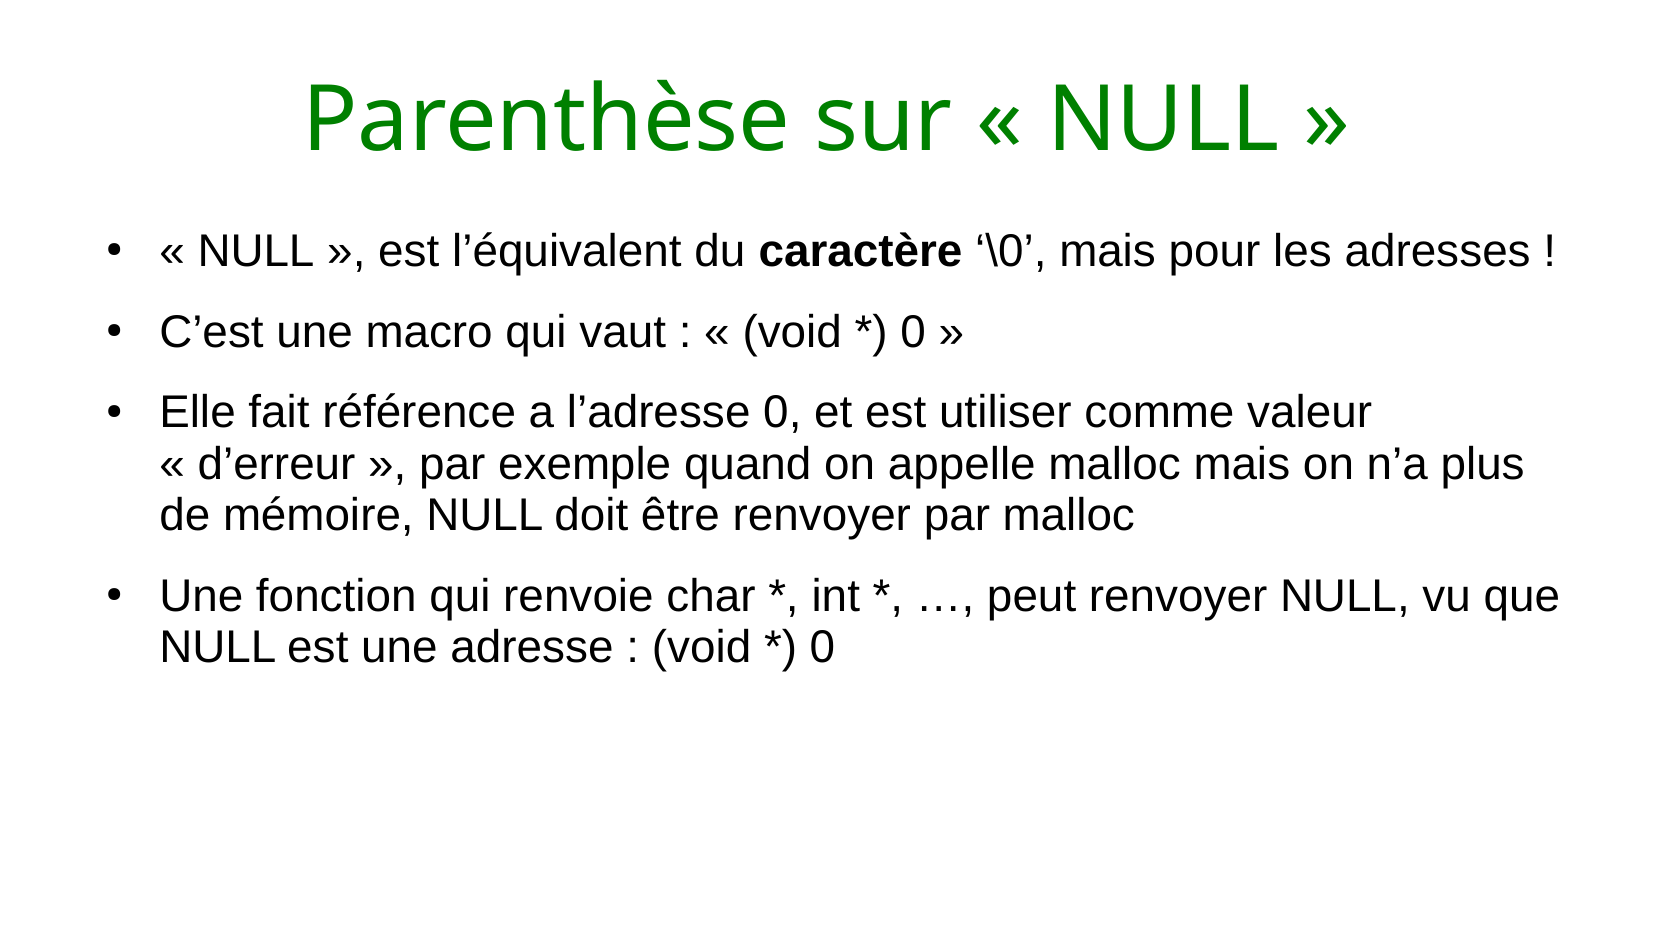

# Parenthèse sur « NULL »
« NULL », est l’équivalent du caractère ‘\0’, mais pour les adresses !
C’est une macro qui vaut : « (void *) 0 »
Elle fait référence a l’adresse 0, et est utiliser comme valeur « d’erreur », par exemple quand on appelle malloc mais on n’a plus de mémoire, NULL doit être renvoyer par malloc
Une fonction qui renvoie char *, int *, …, peut renvoyer NULL, vu que NULL est une adresse : (void *) 0